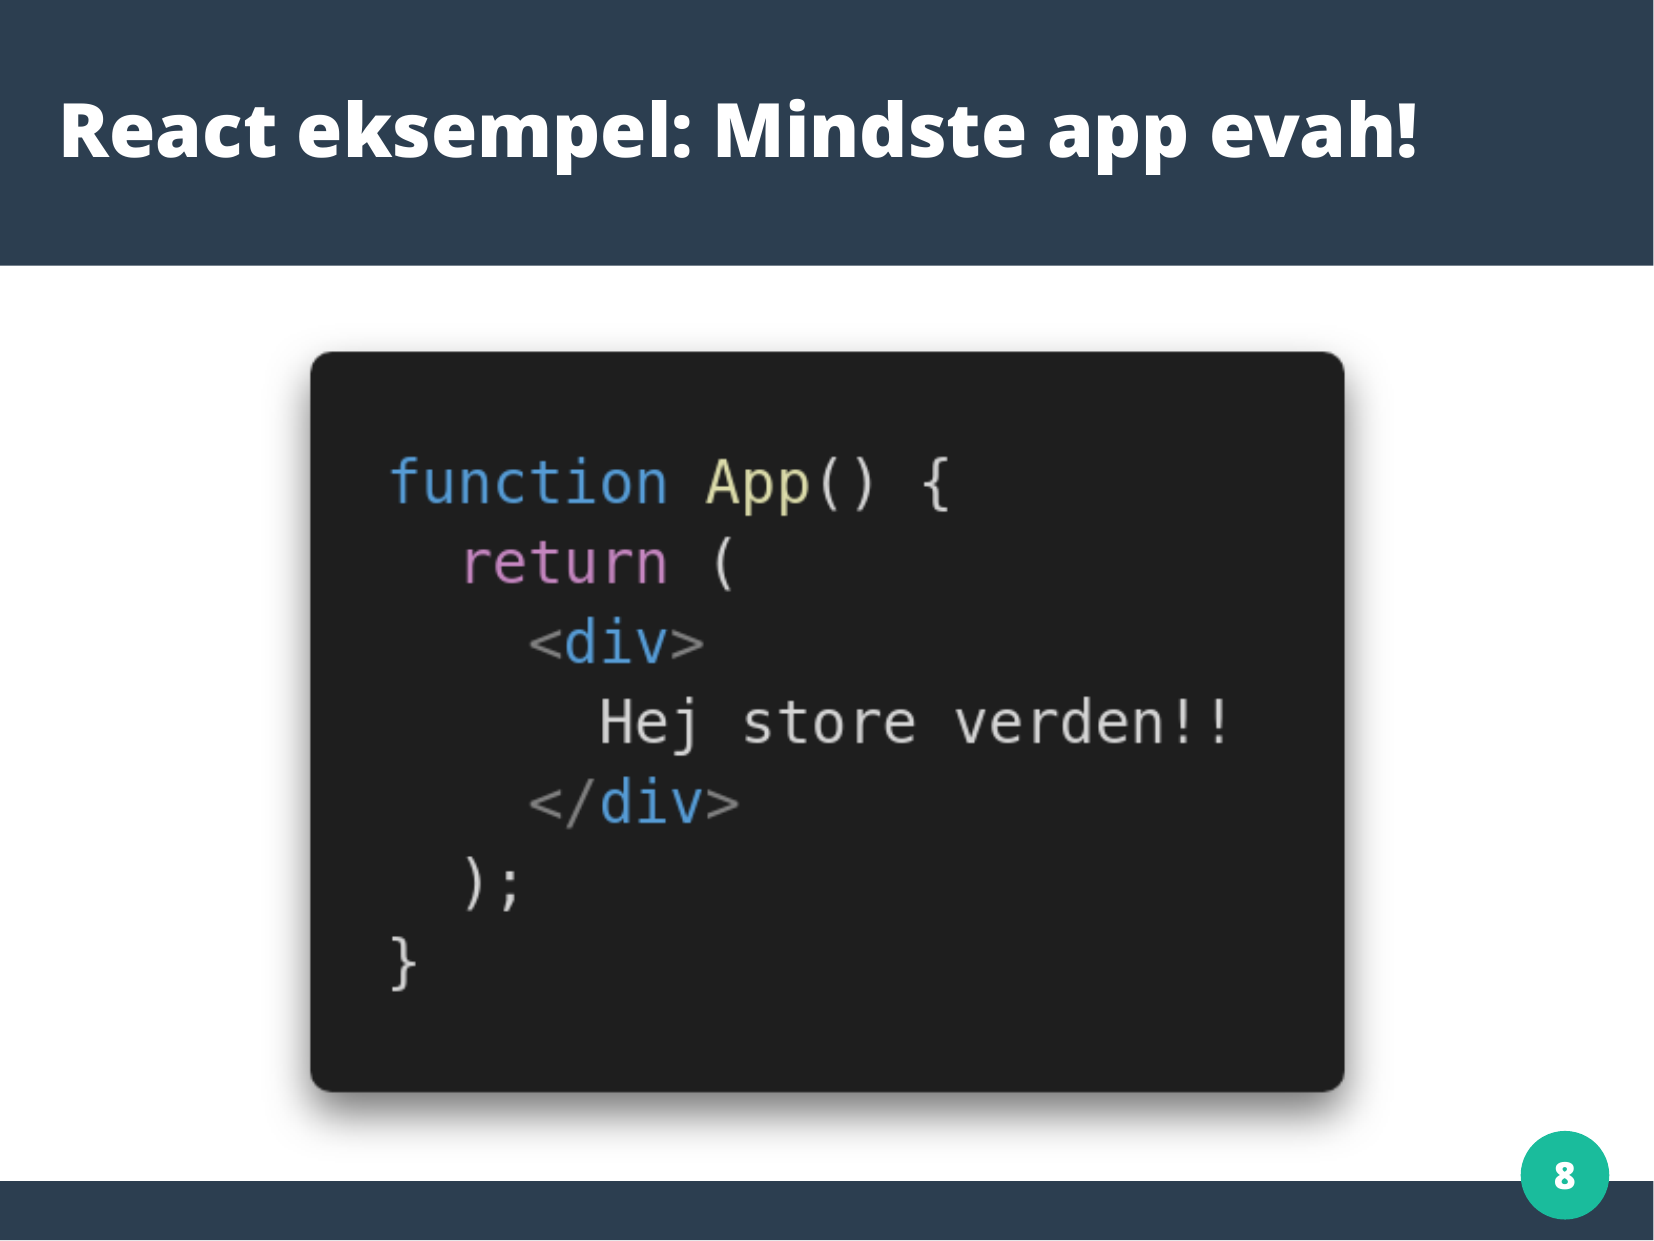

# React eksempel: Mindste app evah!
8